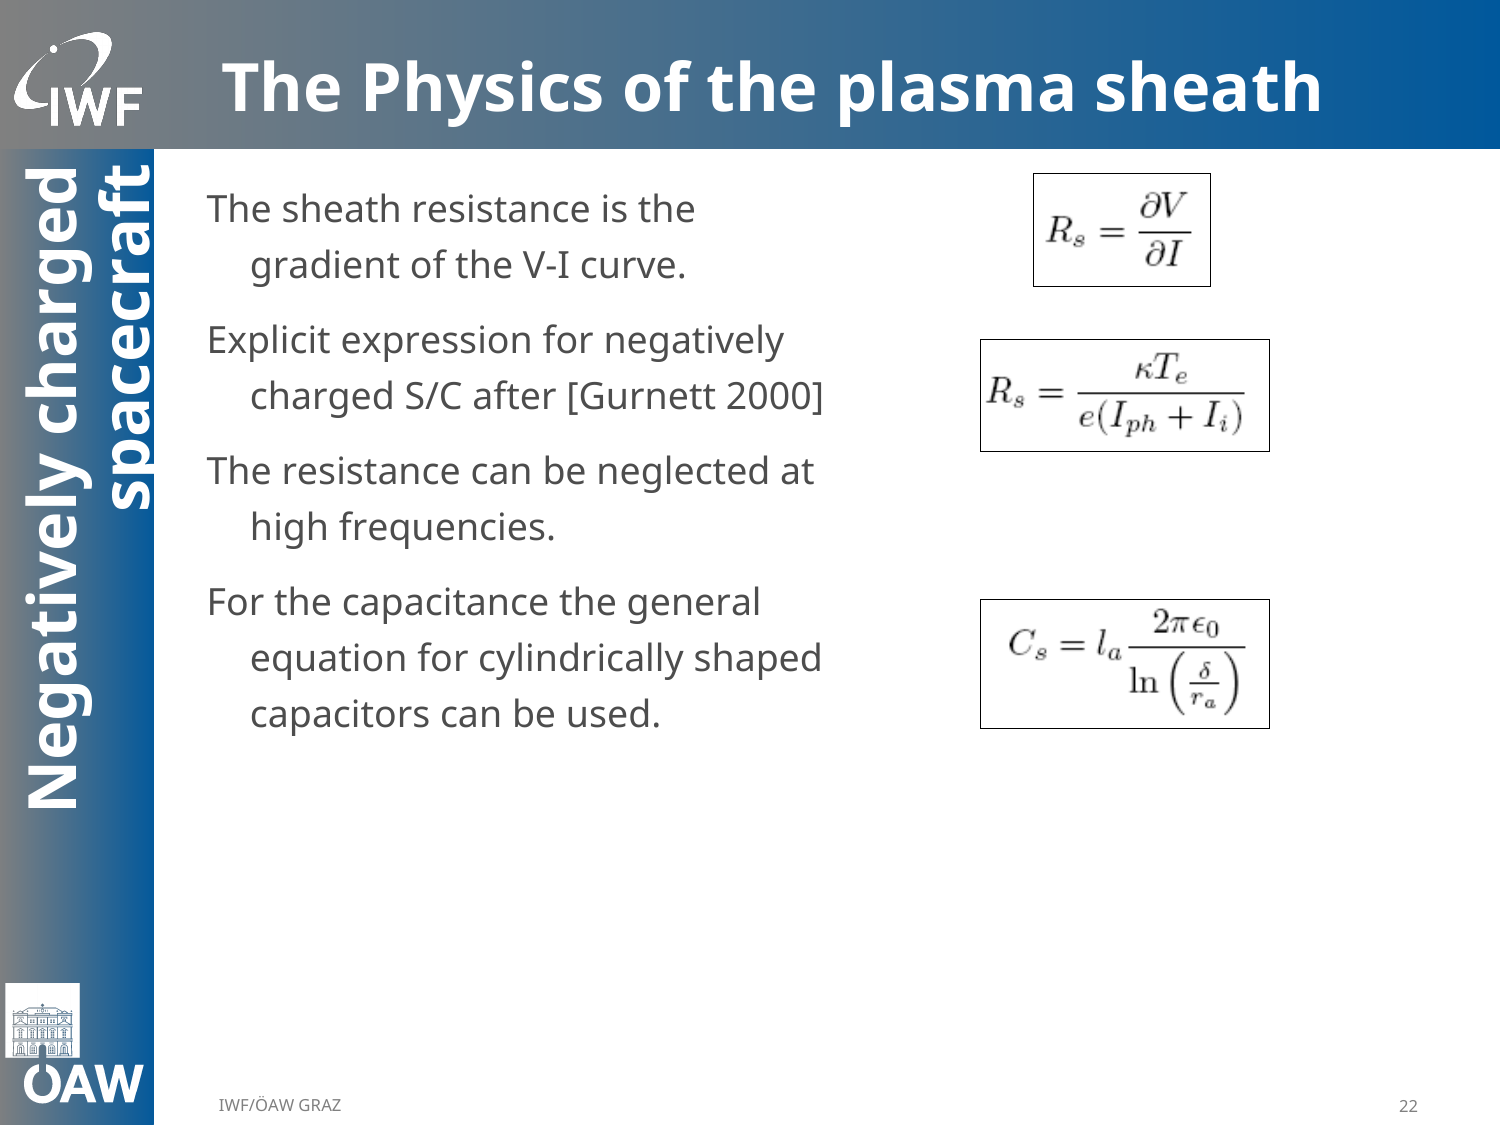

The Physics of the plasma sheath
# The sheath resistance is the gradient of the V-I curve.
Explicit expression for negatively charged S/C after [Gurnett 2000]
The resistance can be neglected at high frequencies.
For the capacitance the general equation for cylindrically shaped capacitors can be used.
Negatively charged spacecraft
IWF/ÖAW GRAZ
22